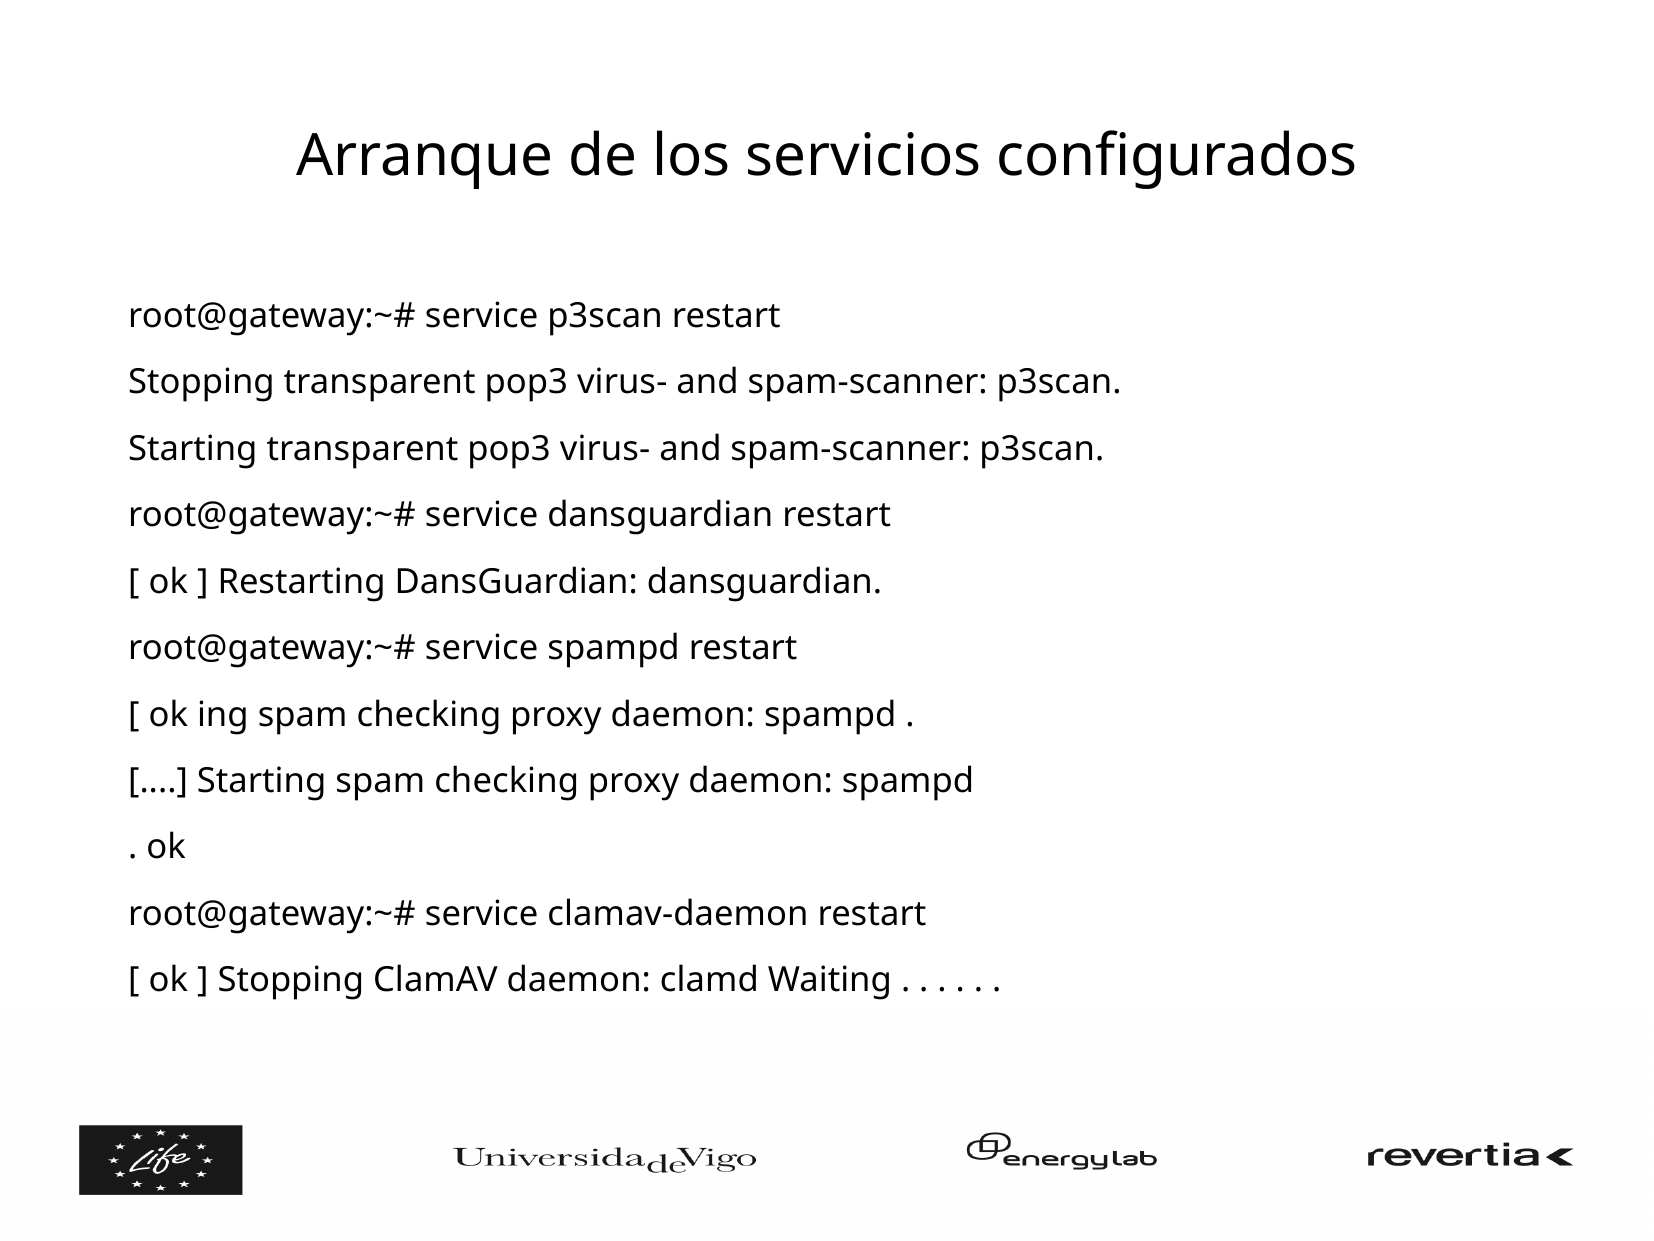

# Arranque de los servicios configurados
root@gateway:~# service p3scan restart
Stopping transparent pop3 virus- and spam-scanner: p3scan.
Starting transparent pop3 virus- and spam-scanner: p3scan.
root@gateway:~# service dansguardian restart
[ ok ] Restarting DansGuardian: dansguardian.
root@gateway:~# service spampd restart
[ ok ing spam checking proxy daemon: spampd .
[....] Starting spam checking proxy daemon: spampd
. ok
root@gateway:~# service clamav-daemon restart
[ ok ] Stopping ClamAV daemon: clamd Waiting . . . . . .